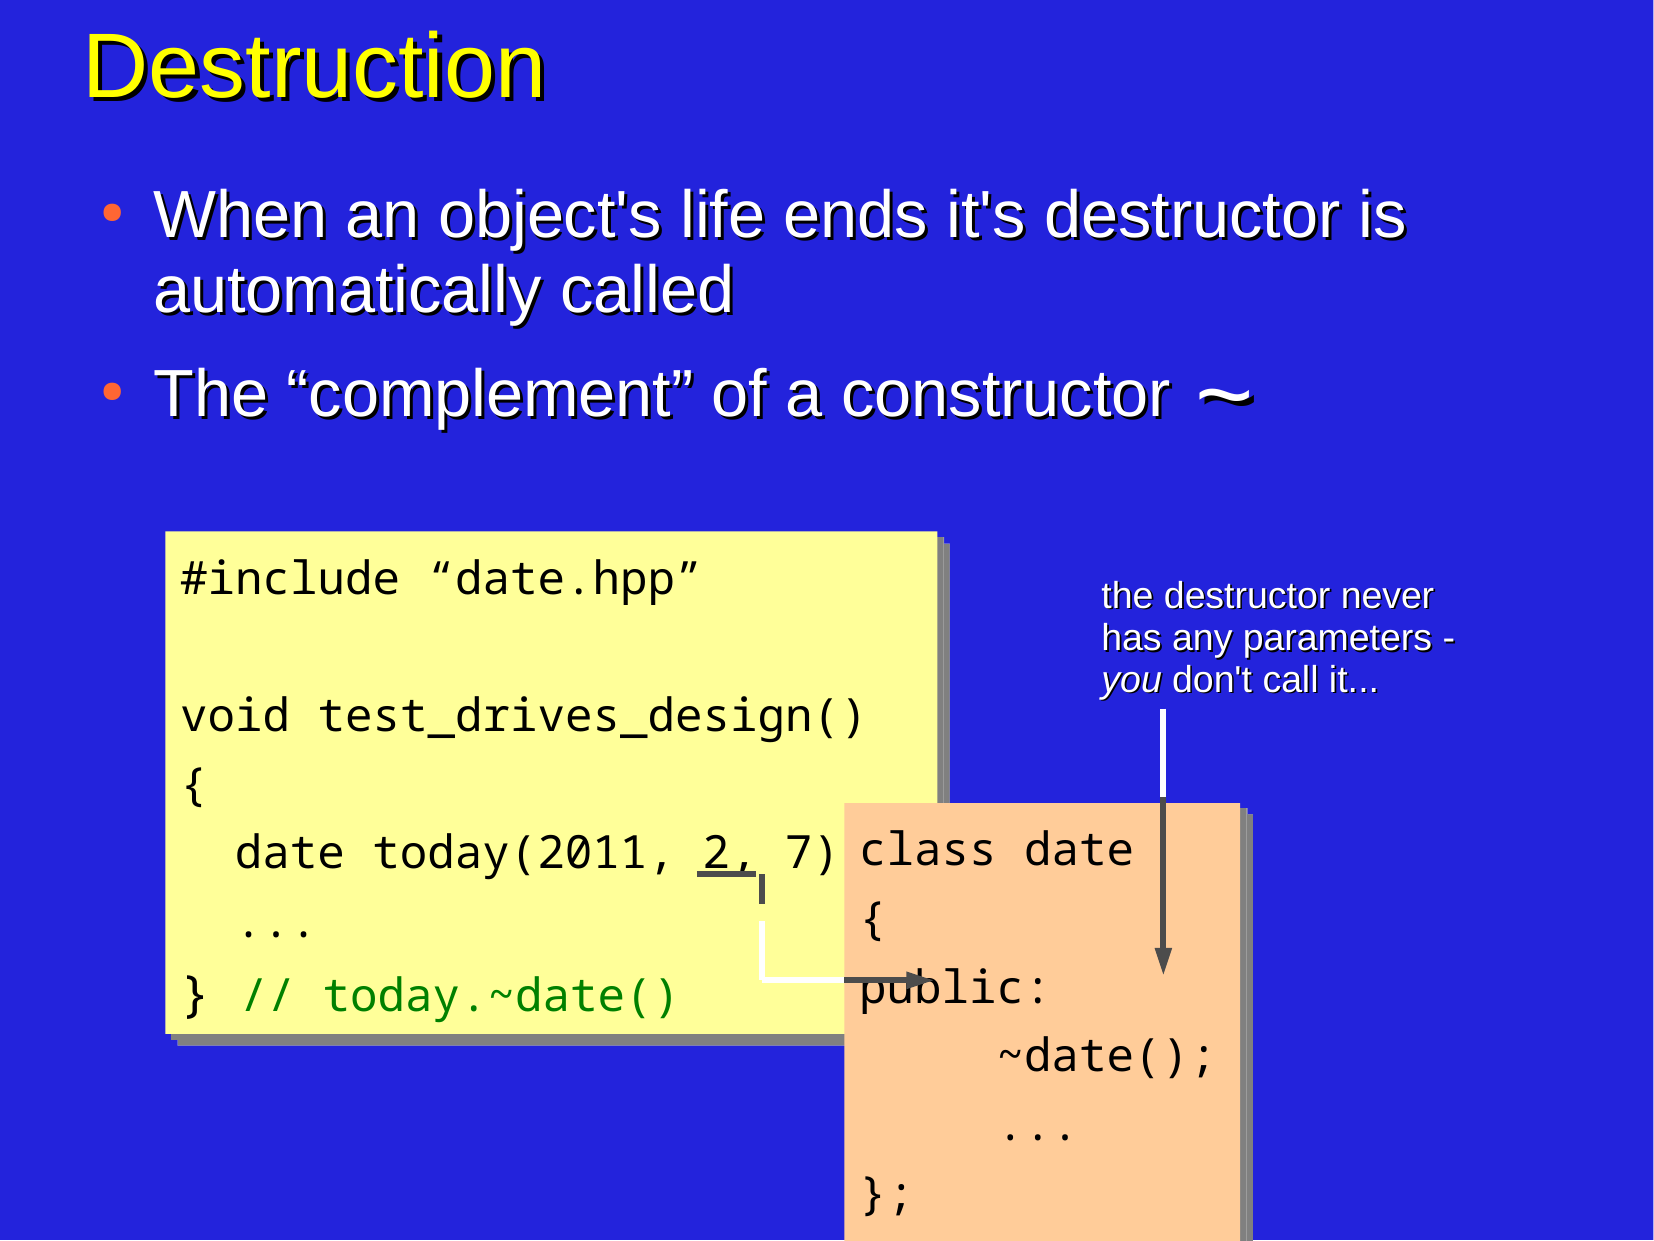

# Destruction
When an object's life ends it's destructor is automatically called
The “complement” of a constructor
~
#include “date.hpp”
void test_drives_design()
{
 date today(2011, 2, 7);
 ...
} // today.~date()
the destructor never has any parameters - you don't call it...
class date
{
public:
 ~date();
 ...
};
...